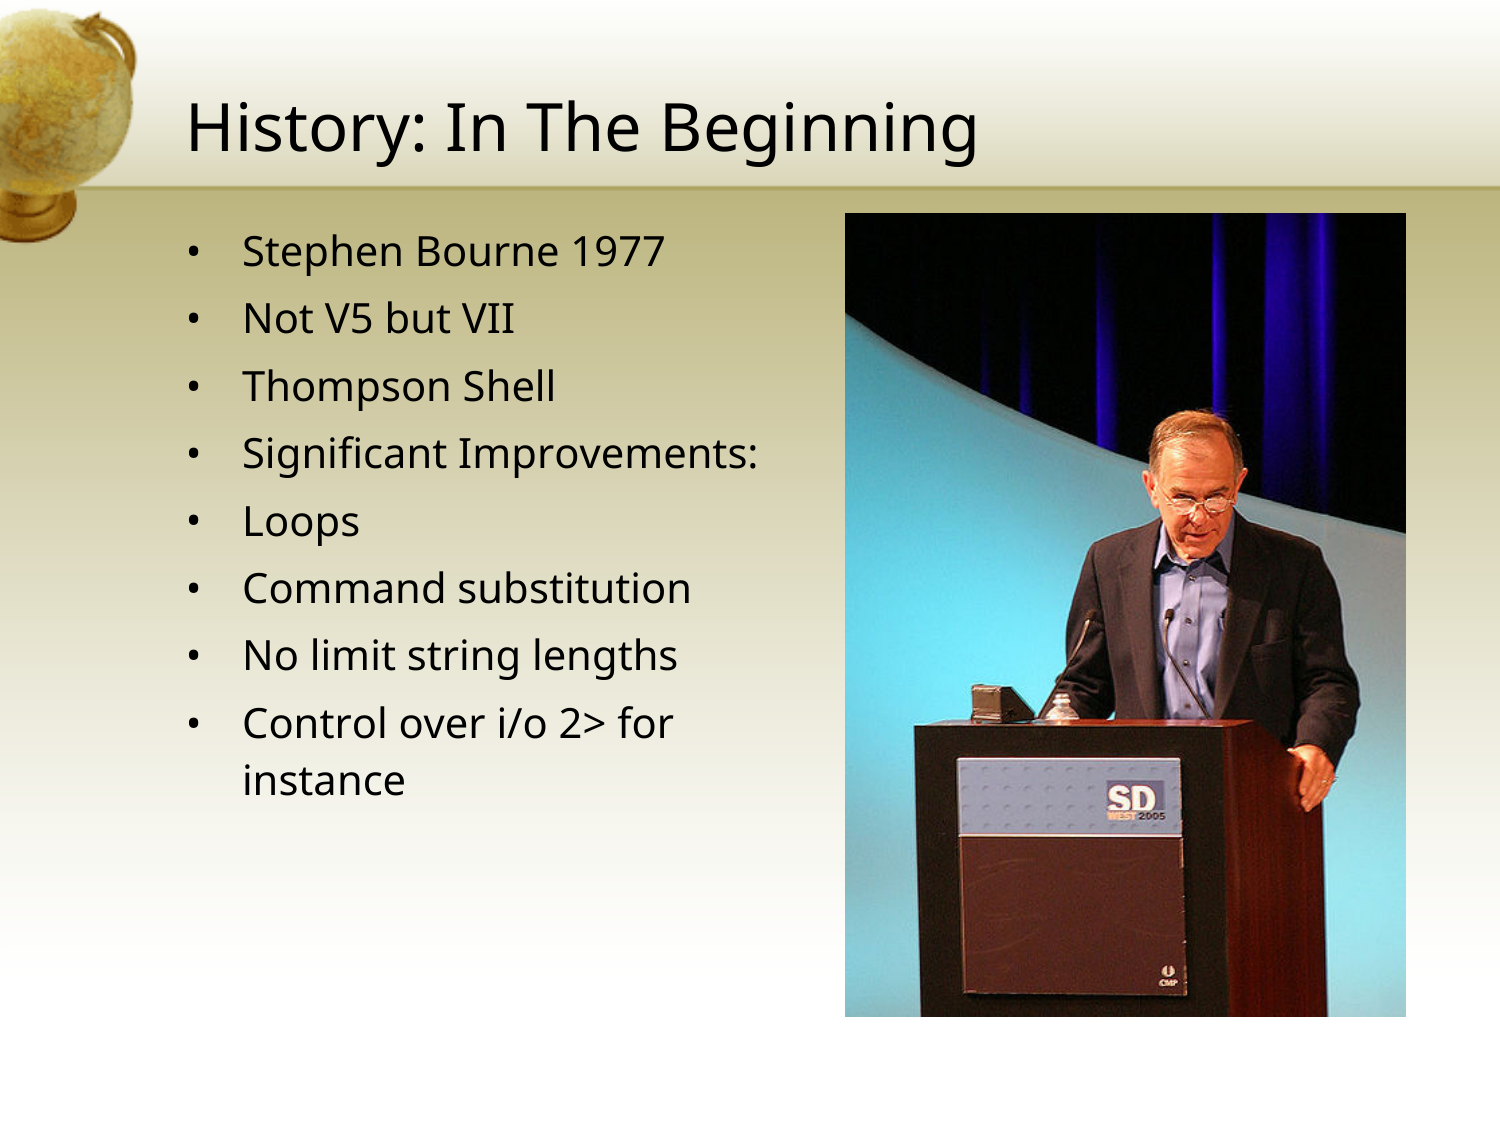

# History: In The Beginning
Stephen Bourne 1977
Not V5 but VII
Thompson Shell
Significant Improvements:
Loops
Command substitution
No limit string lengths
Control over i/o 2> for instance